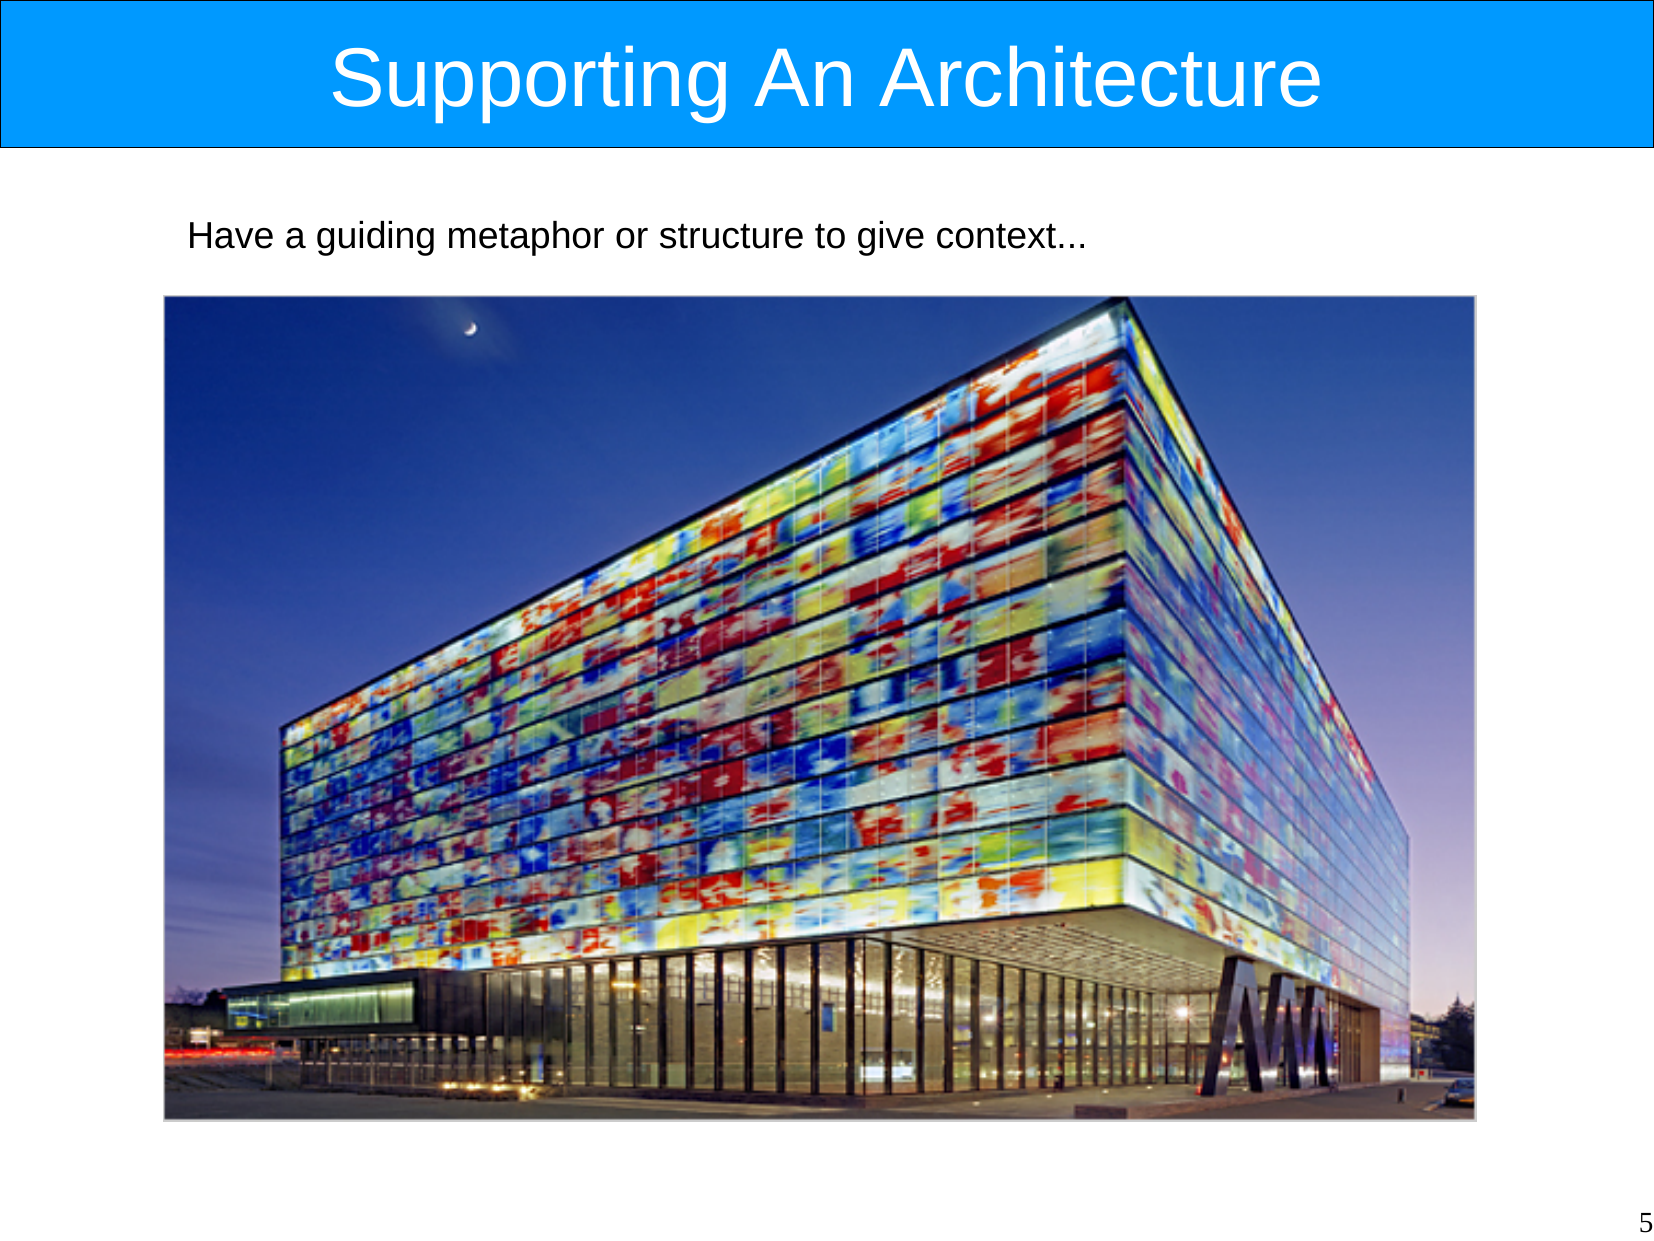

# Supporting An Architecture
Have a guiding metaphor or structure to give context...
5